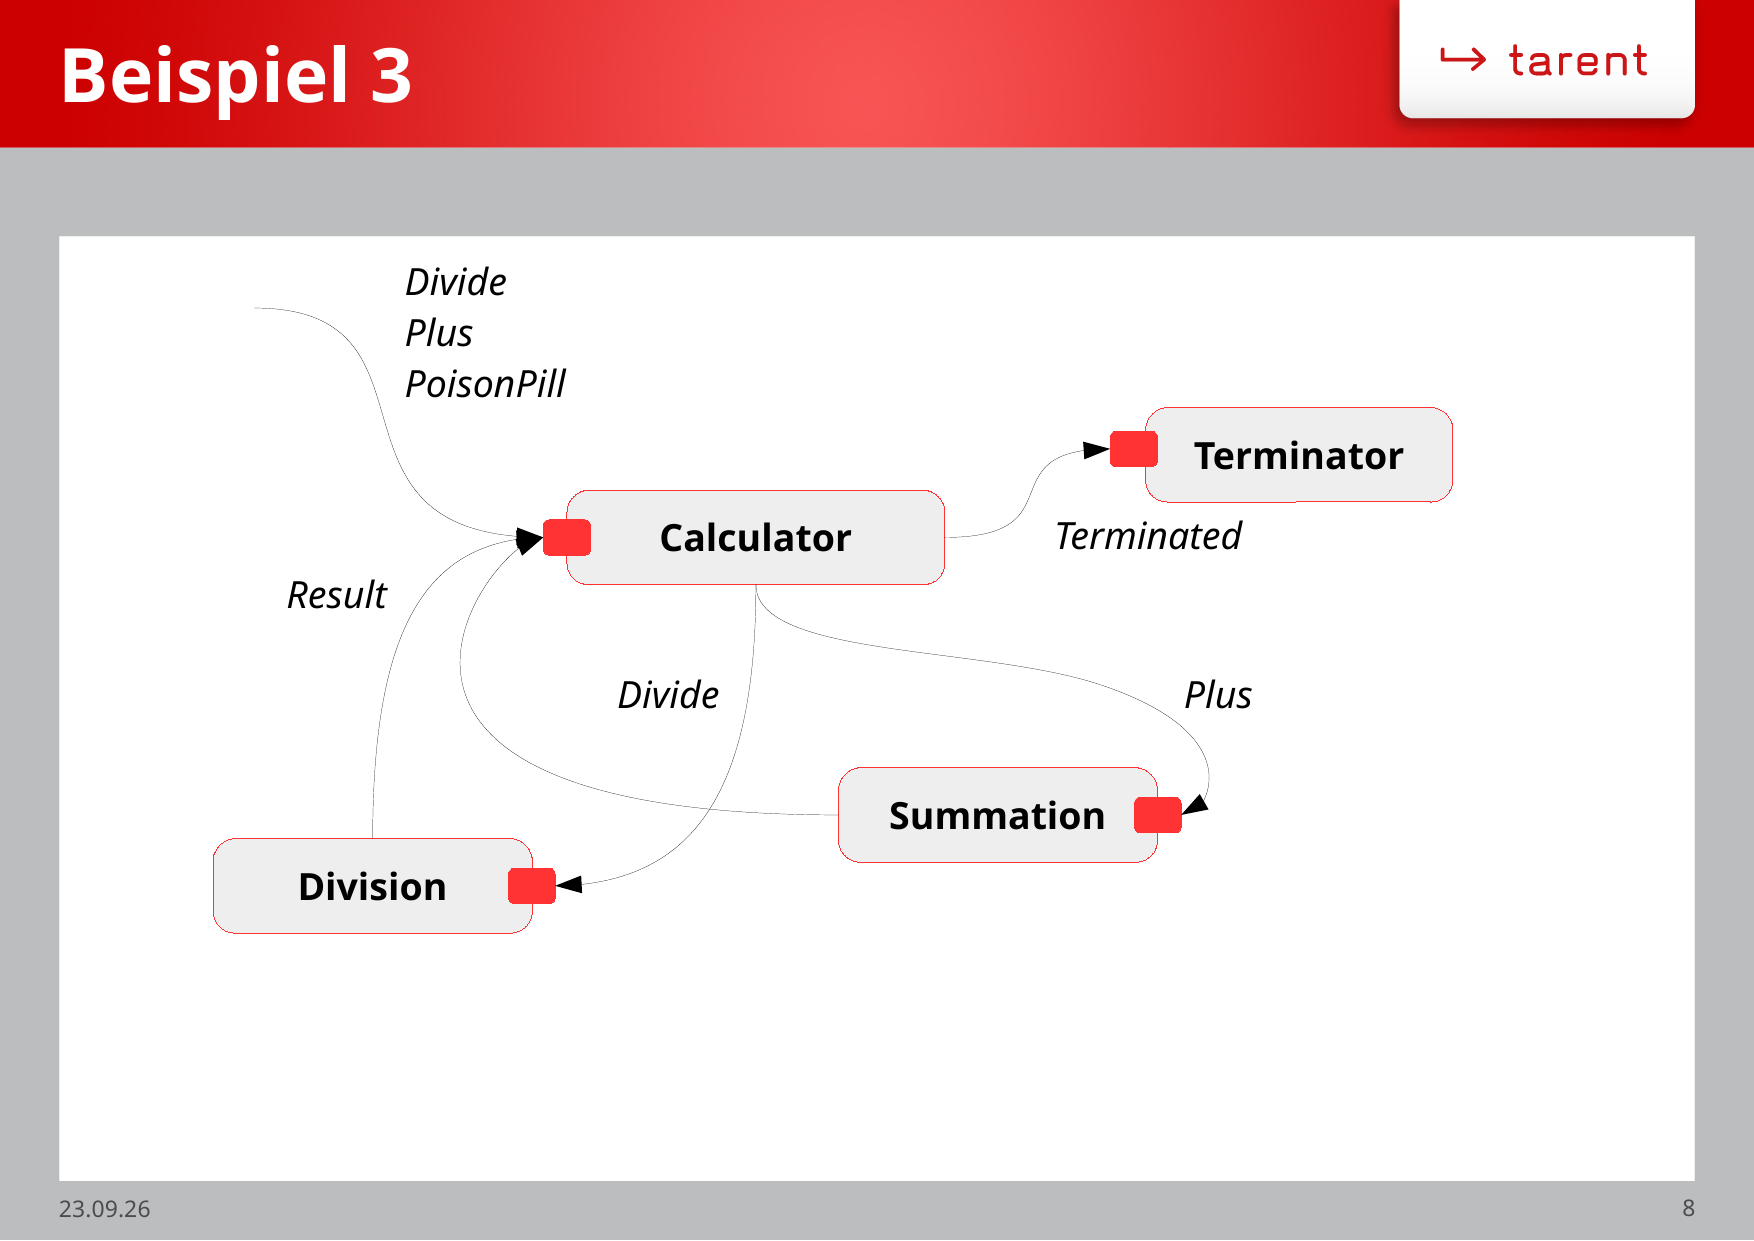

# Beispiel 3
Divide
Plus
PoisonPill
Terminator
Calculator
Terminated
Result
Divide
Plus
Summation
Division